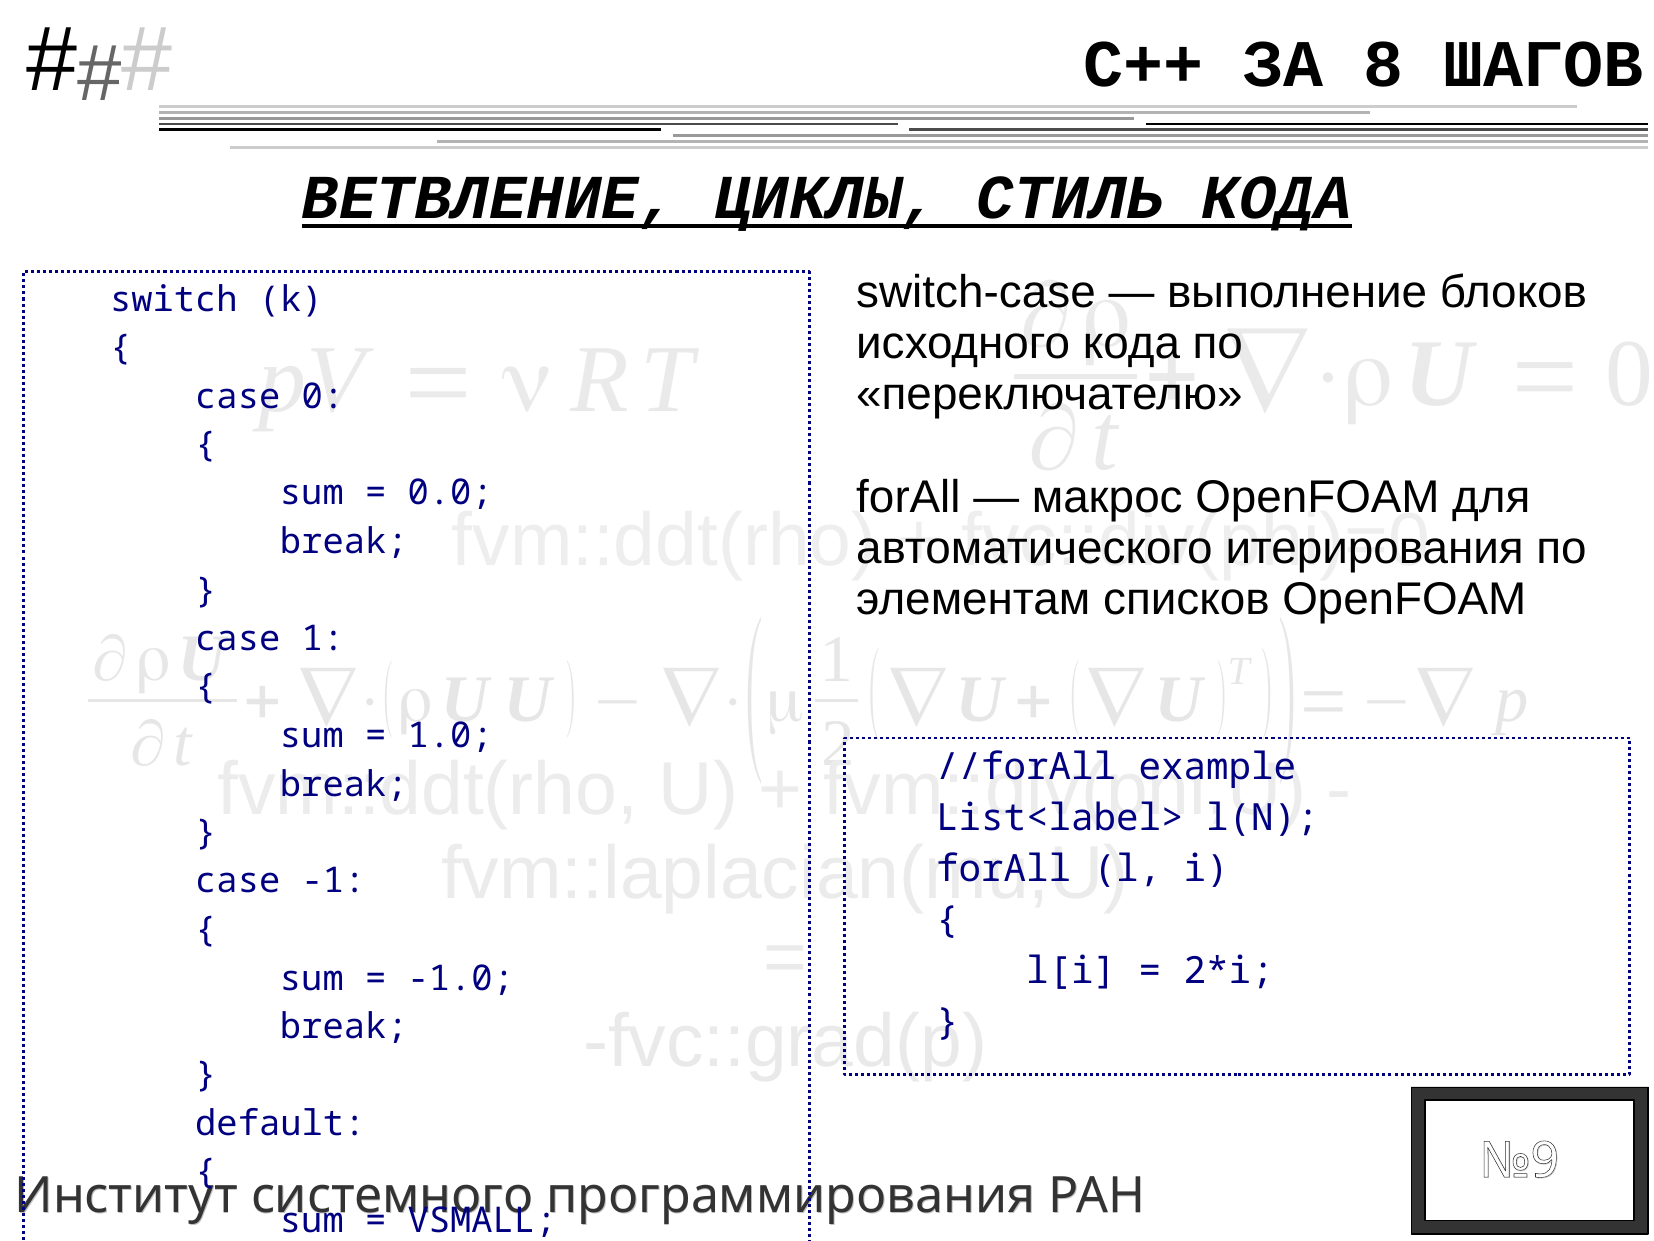

# ВЕТВЛЕНИЕ, ЦИКЛЫ, СТИЛЬ КОДА
switch-case — выполнение блоков исходного кода по «переключателю»
forAll — макрос OpenFOAM для автоматического итерирования по элементам списков OpenFOAM
 switch (k)
 {
 case 0:
 {
 sum = 0.0;
 break;
 }
 case 1:
 {
 sum = 1.0;
 break;
 }
 case -1:
 {
 sum = -1.0;
 break;
 }
 default:
 {
 sum = VSMALL;
 }
 }
 //forAll example
 List<label> l(N);
 forAll (l, i)
 {
 l[i] = 2*i;
 }